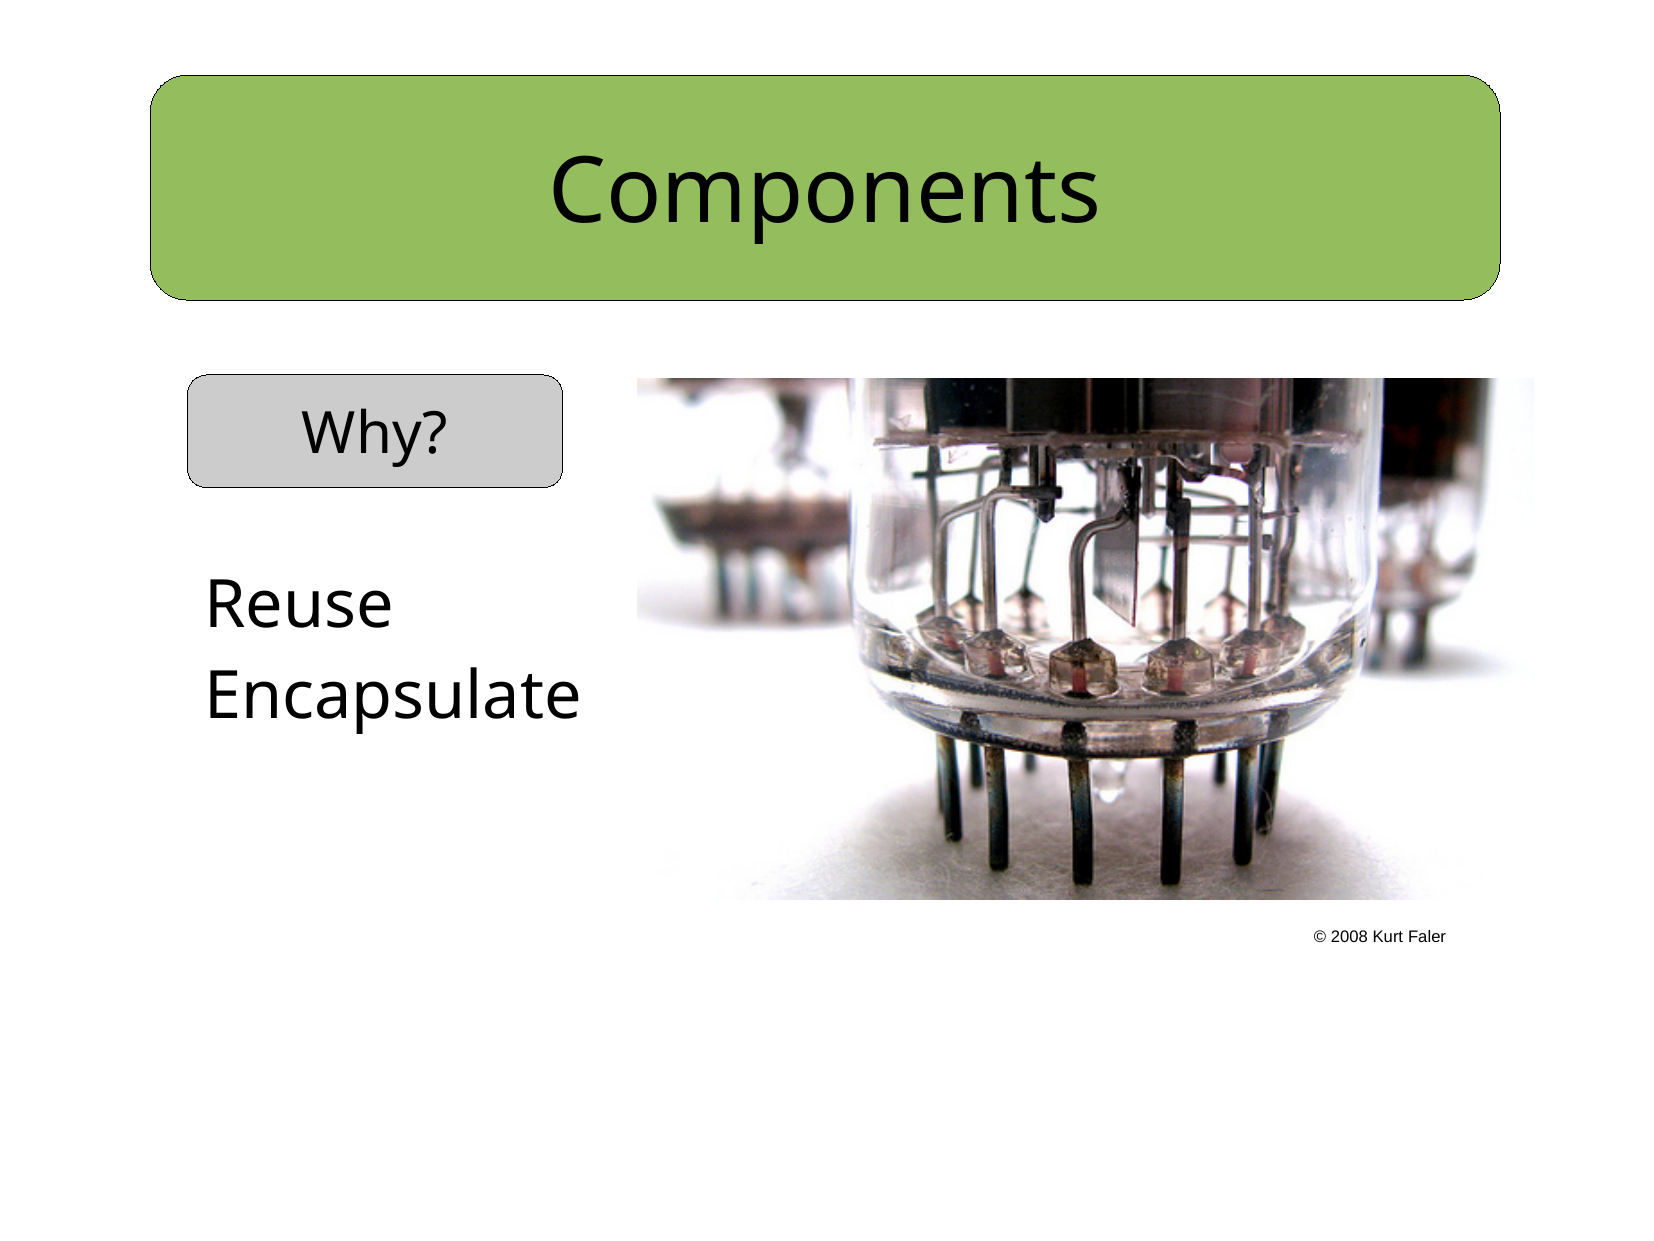

Components
Why?
Reuse
Encapsulate
© 2008 Kurt Faler